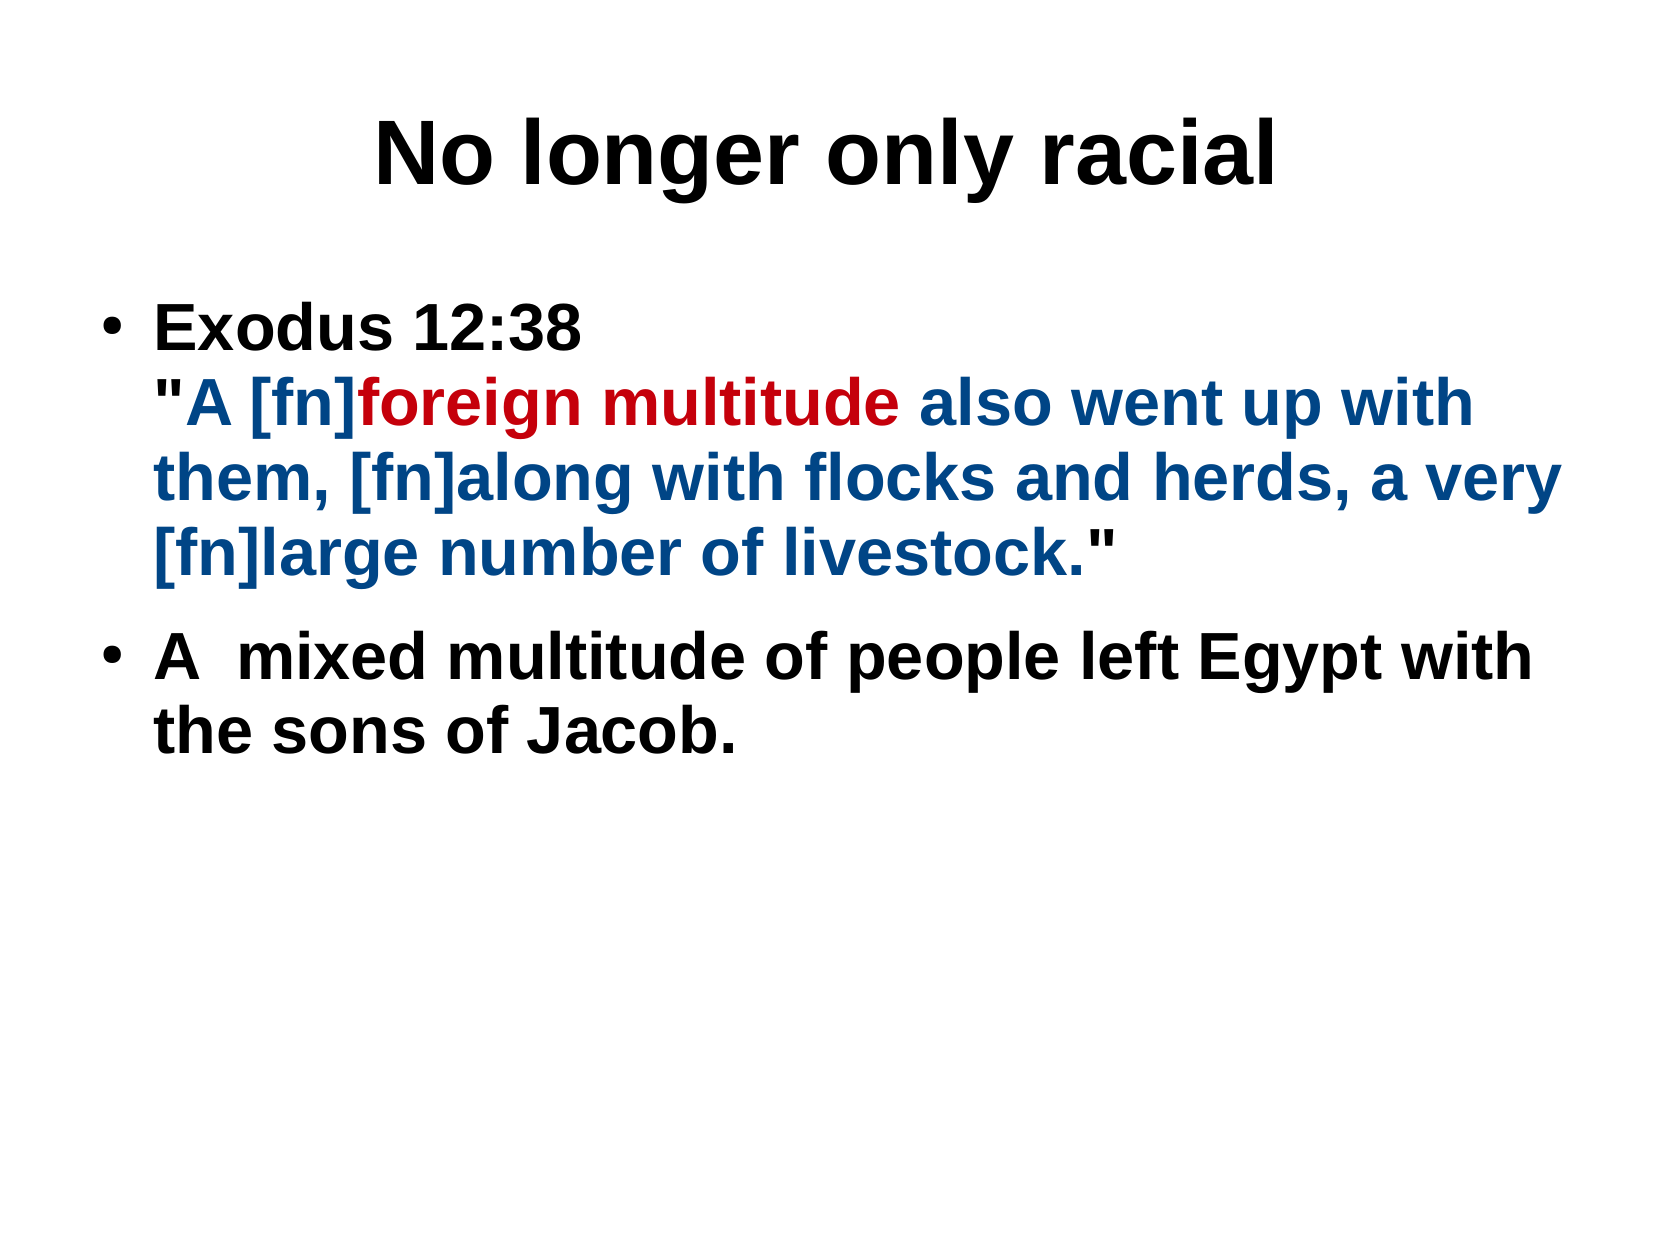

# No longer only racial
Exodus 12:38
"A [fn]foreign multitude also went up with them, [fn]along with flocks and herds, a very [fn]large number of livestock."
A mixed multitude of people left Egypt with the sons of Jacob.